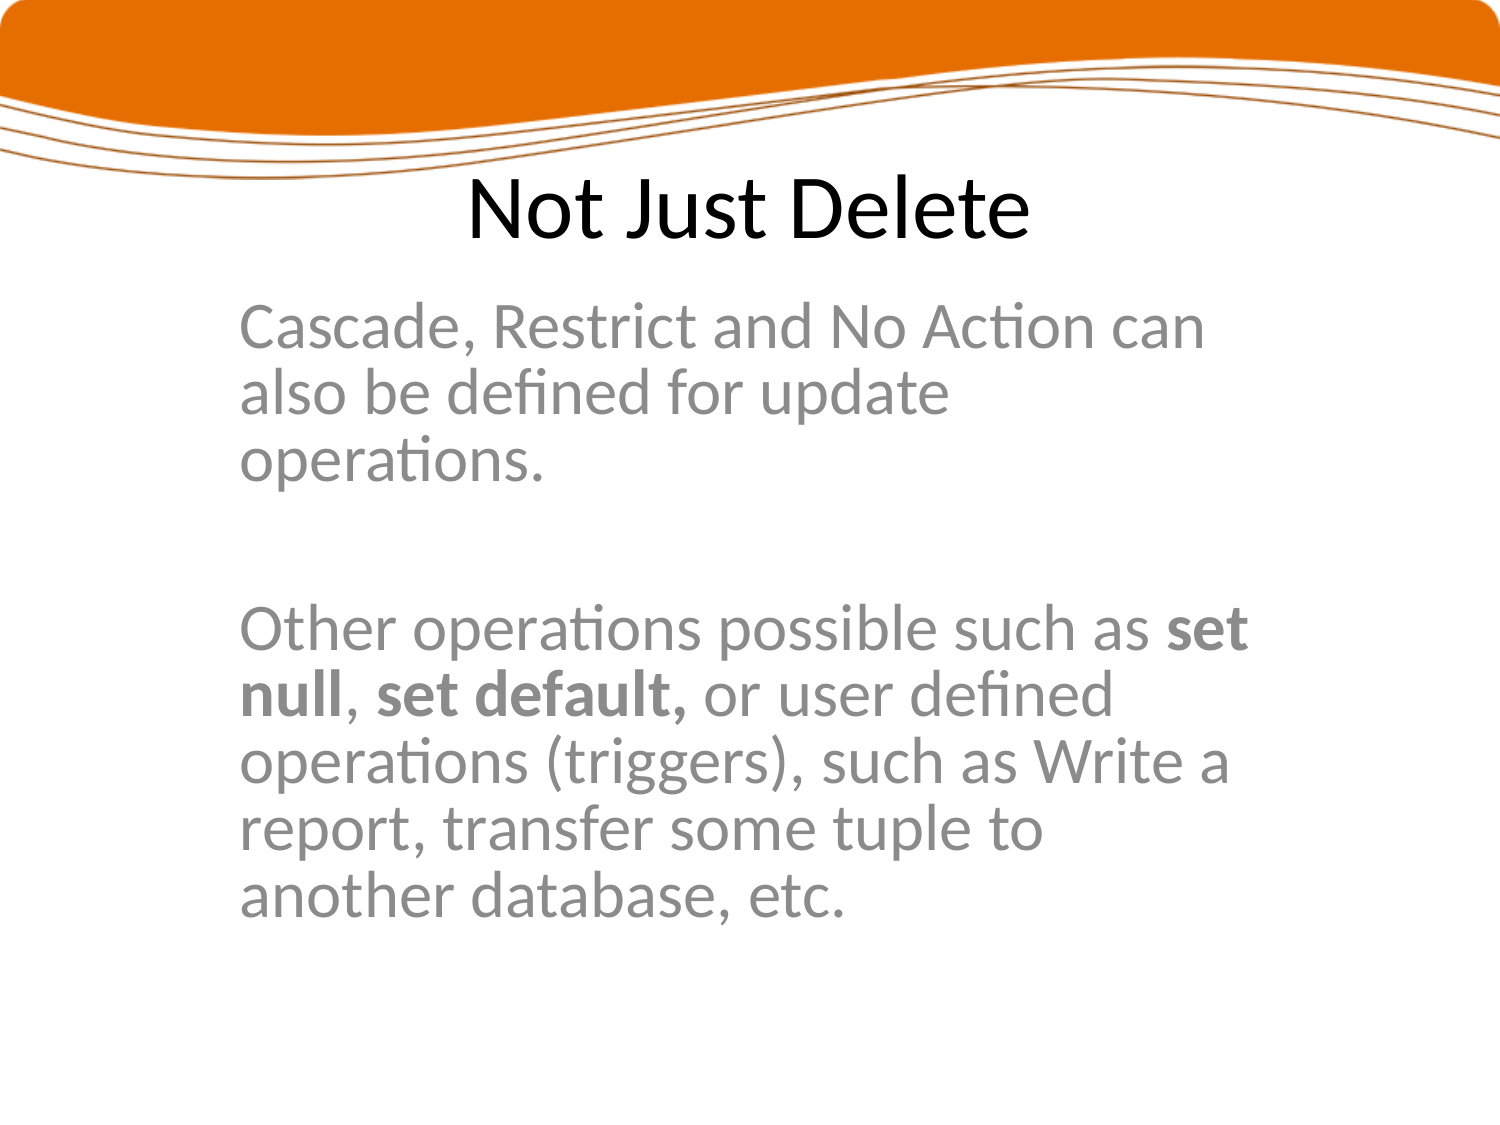

Not Just Delete
Cascade, Restrict and No Action can also be defined for update operations.
Other operations possible such as set null, set default, or user defined operations (triggers), such as Write a report, transfer some tuple to another database, etc.